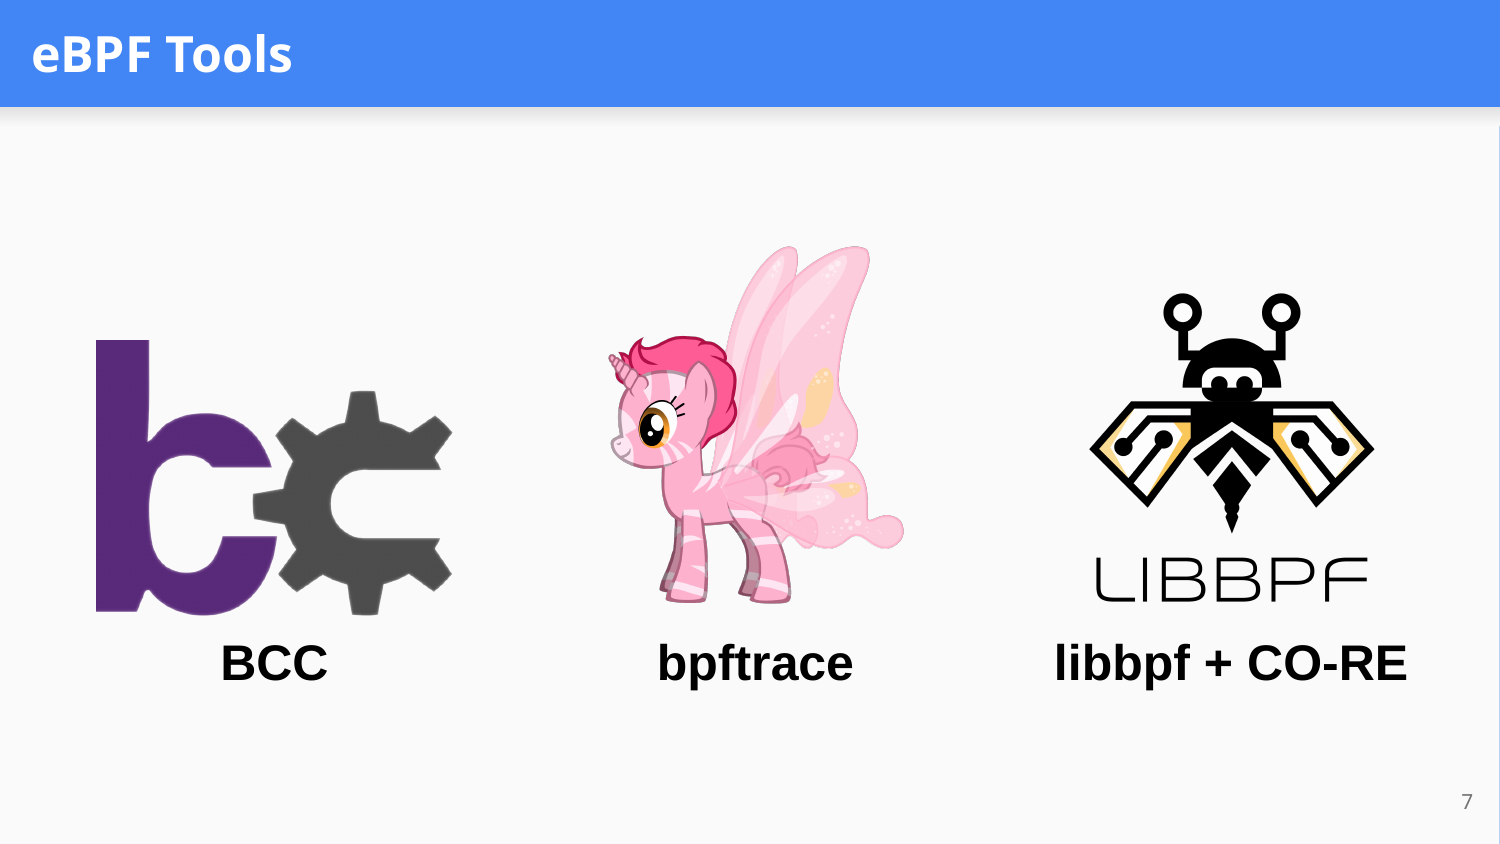

# eBPF Tools
BCC
bpftrace
libbpf + CO-RE